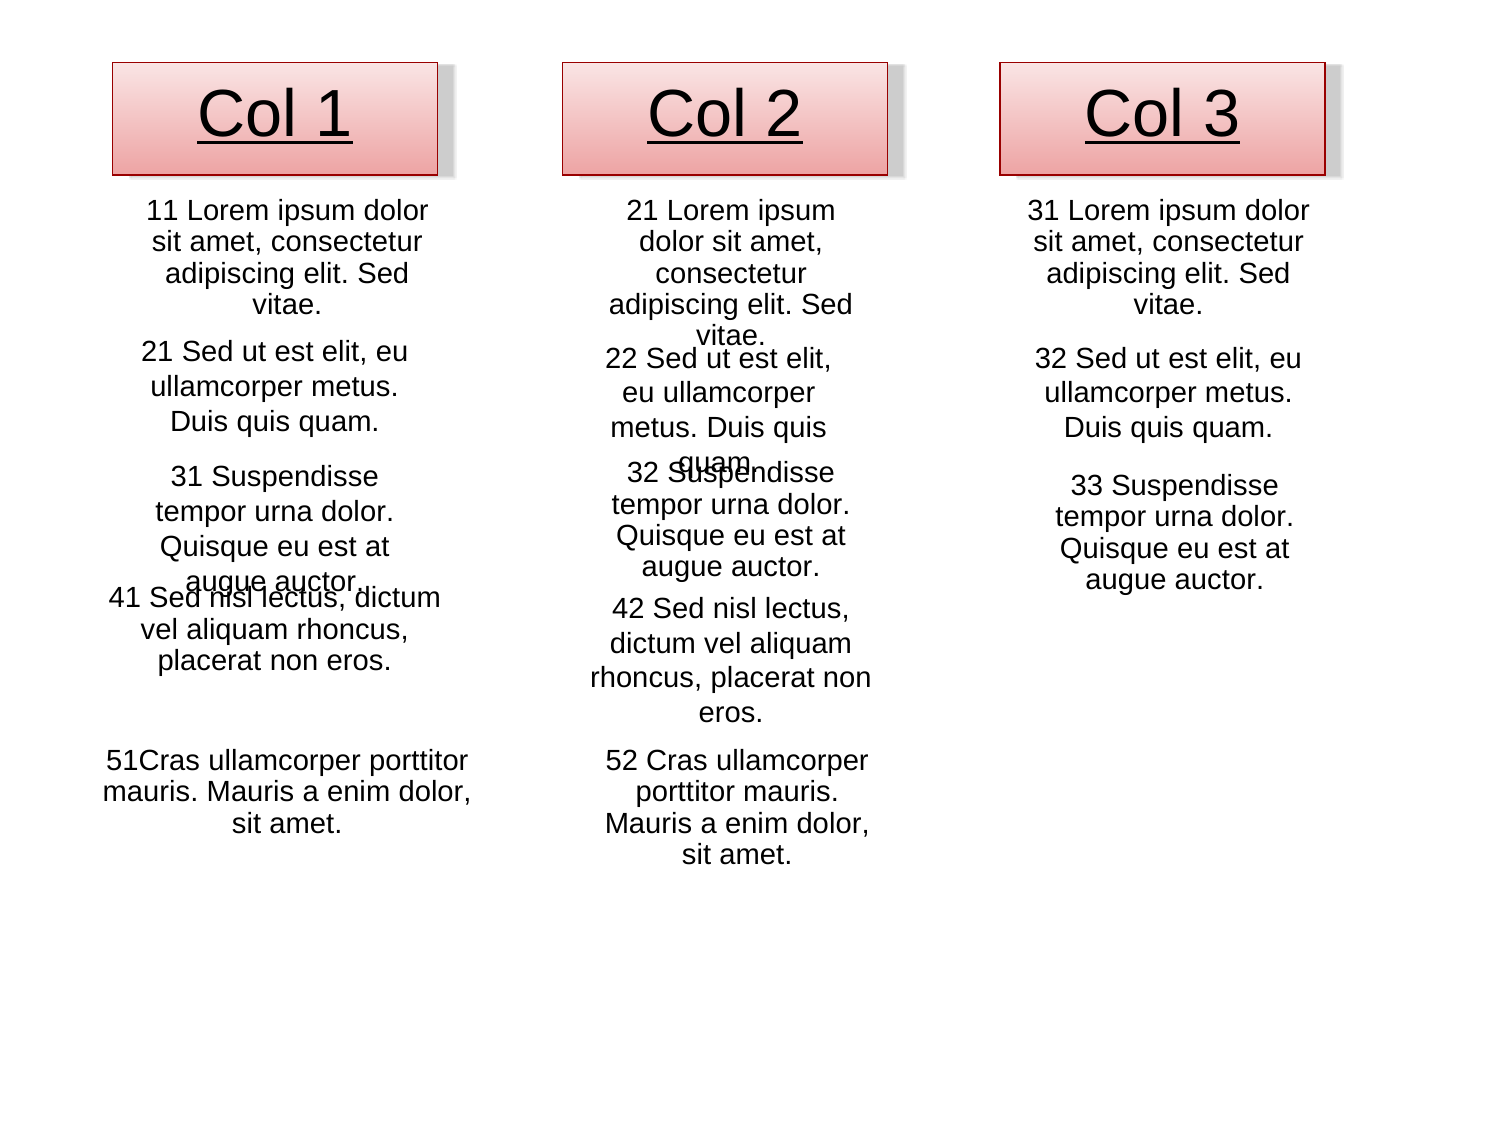

Col 1
Col 2
Col 3
11 Lorem ipsum dolor sit amet, consectetur adipiscing elit. Sed vitae.
21 Lorem ipsum dolor sit amet, consectetur adipiscing elit. Sed vitae.
31 Lorem ipsum dolor sit amet, consectetur adipiscing elit. Sed vitae.
21 Sed ut est elit, eu ullamcorper metus. Duis quis quam.
22 Sed ut est elit, eu ullamcorper metus. Duis quis quam.
32 Sed ut est elit, eu ullamcorper metus. Duis quis quam.
31 Suspendisse tempor urna dolor. Quisque eu est at augue auctor.
32 Suspendisse tempor urna dolor. Quisque eu est at augue auctor.
33 Suspendisse tempor urna dolor. Quisque eu est at augue auctor.
41 Sed nisl lectus, dictum vel aliquam rhoncus, placerat non eros.
42 Sed nisl lectus, dictum vel aliquam rhoncus, placerat non eros.
51Cras ullamcorper porttitor mauris. Mauris a enim dolor, sit amet.
52 Cras ullamcorper porttitor mauris. Mauris a enim dolor, sit amet.